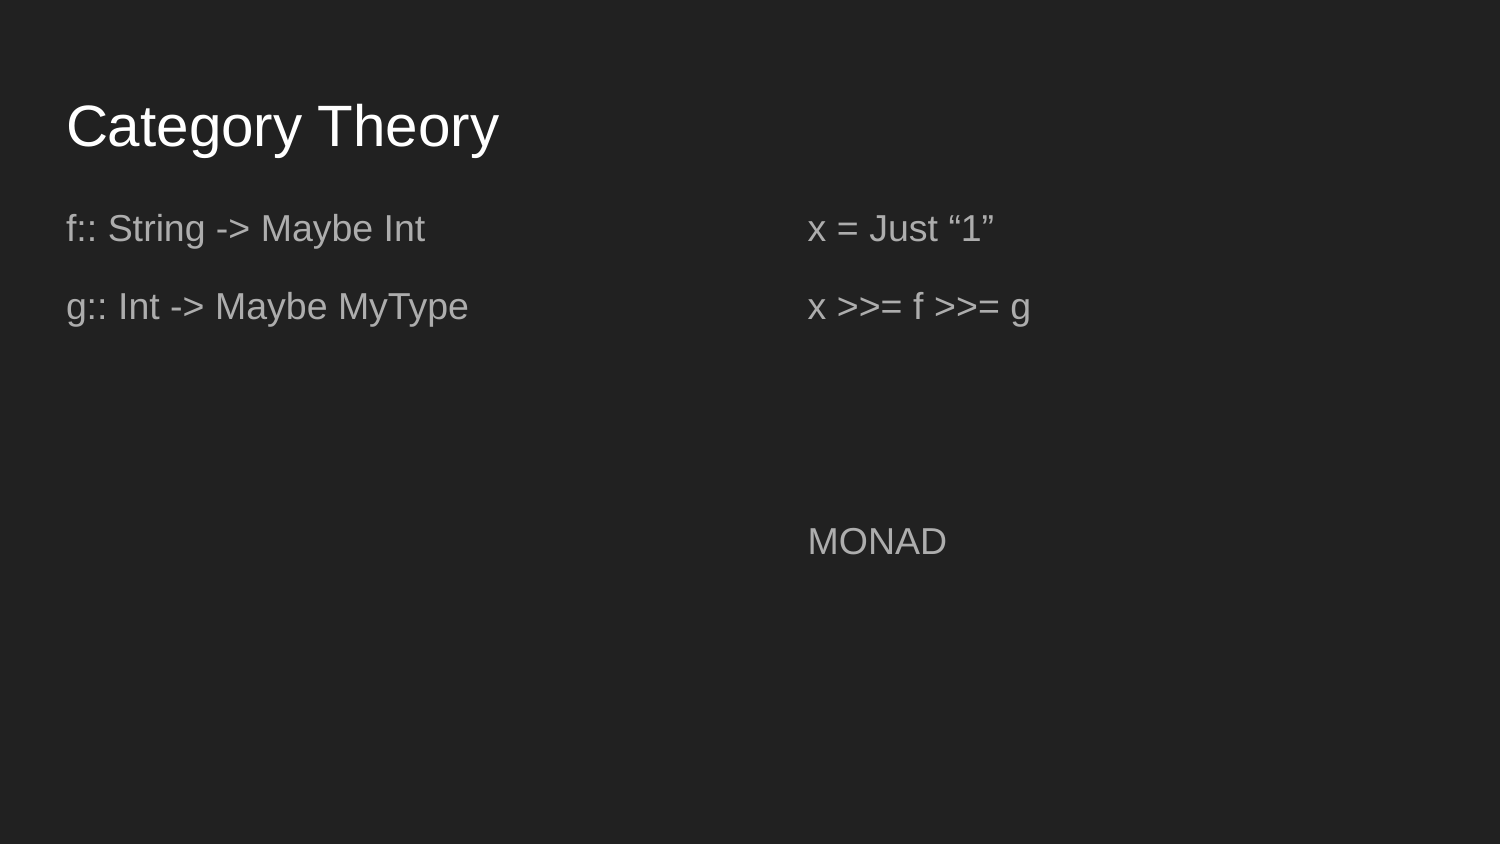

# Category Theory
f:: String -> Maybe Int
g:: Int -> Maybe MyType
x = Just “1”
x >>= f >>= g
MONAD